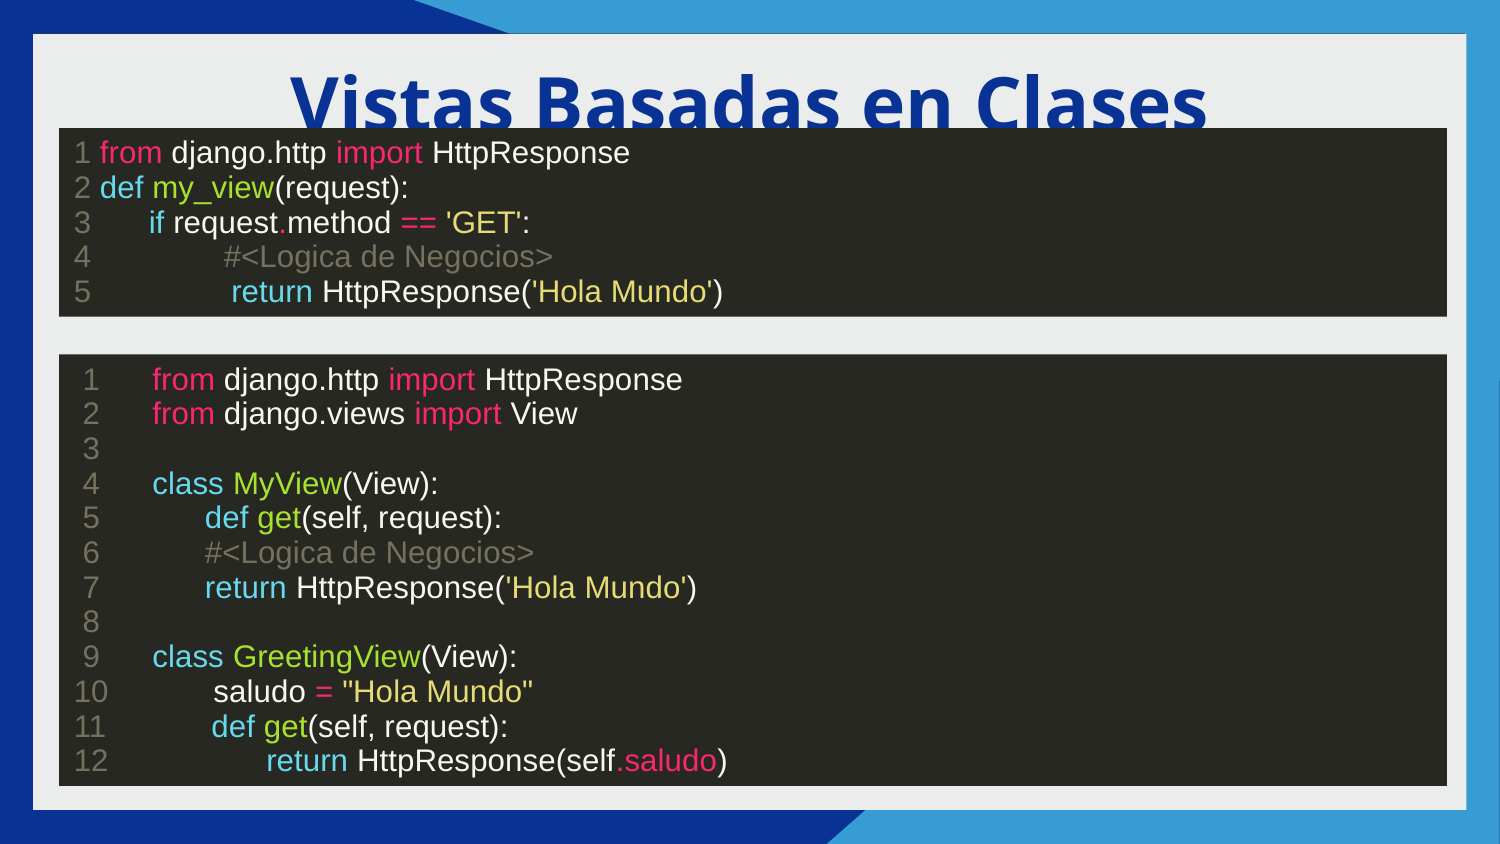

# Vistas Basadas en Clases
1 from django.http import HttpResponse
2 def my_view(request):
3 	if request.method == 'GET':
4 	#<Logica de Negocios>
5 return HttpResponse('Hola Mundo')
 1 from django.http import HttpResponse
 2 from django.views import View
 3
 4 class MyView(View):
 5 def get(self, request):
 6 #<Logica de Negocios>
 7 return HttpResponse('Hola Mundo')
 8
 9 class GreetingView(View):
10 saludo = "Hola Mundo"
11 def get(self, request):
12 return HttpResponse(self.saludo)